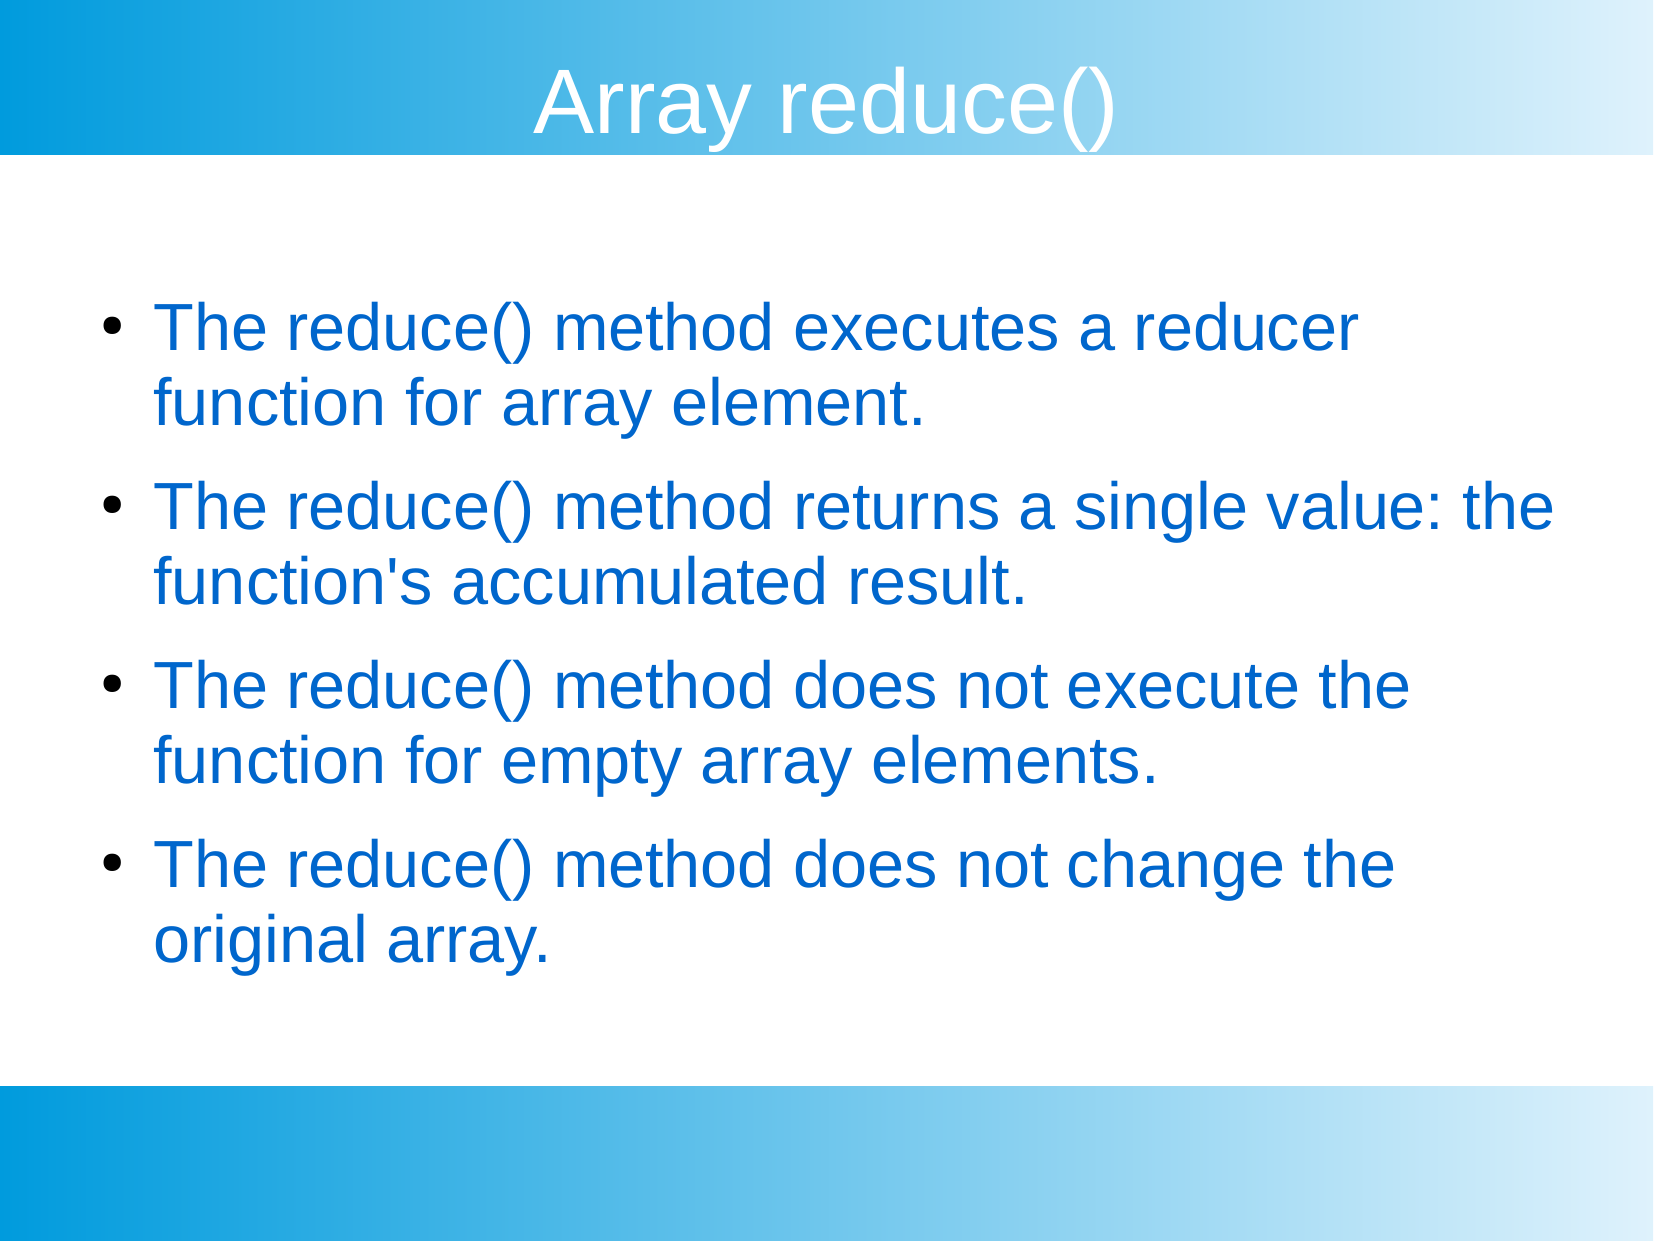

# Array reduce()
The reduce() method executes a reducer function for array element.
The reduce() method returns a single value: the function's accumulated result.
The reduce() method does not execute the function for empty array elements.
The reduce() method does not change the original array.